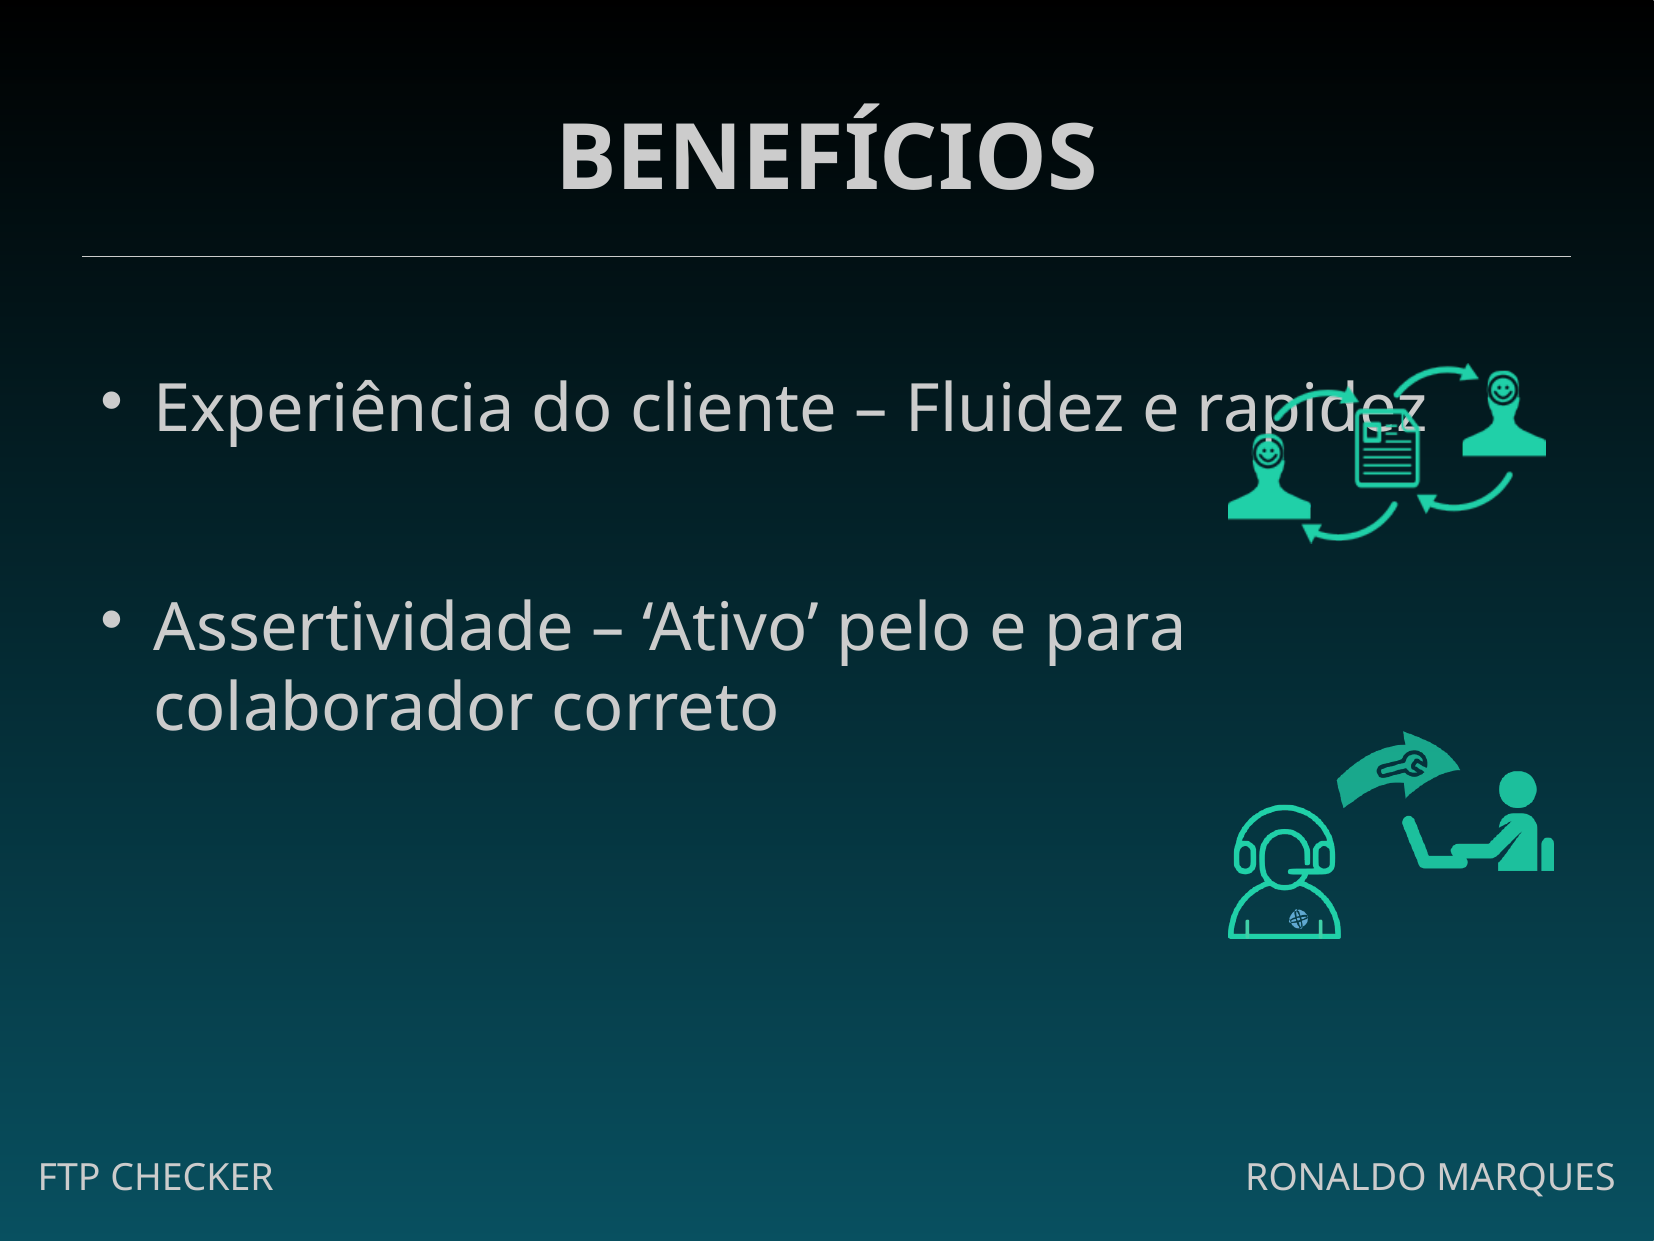

BENEFÍCIOS
Experiência do cliente – Fluidez e rapidez
Assertividade – ‘Ativo’ pelo e para colaborador correto
FTP CHECKER
RONALDO MARQUES